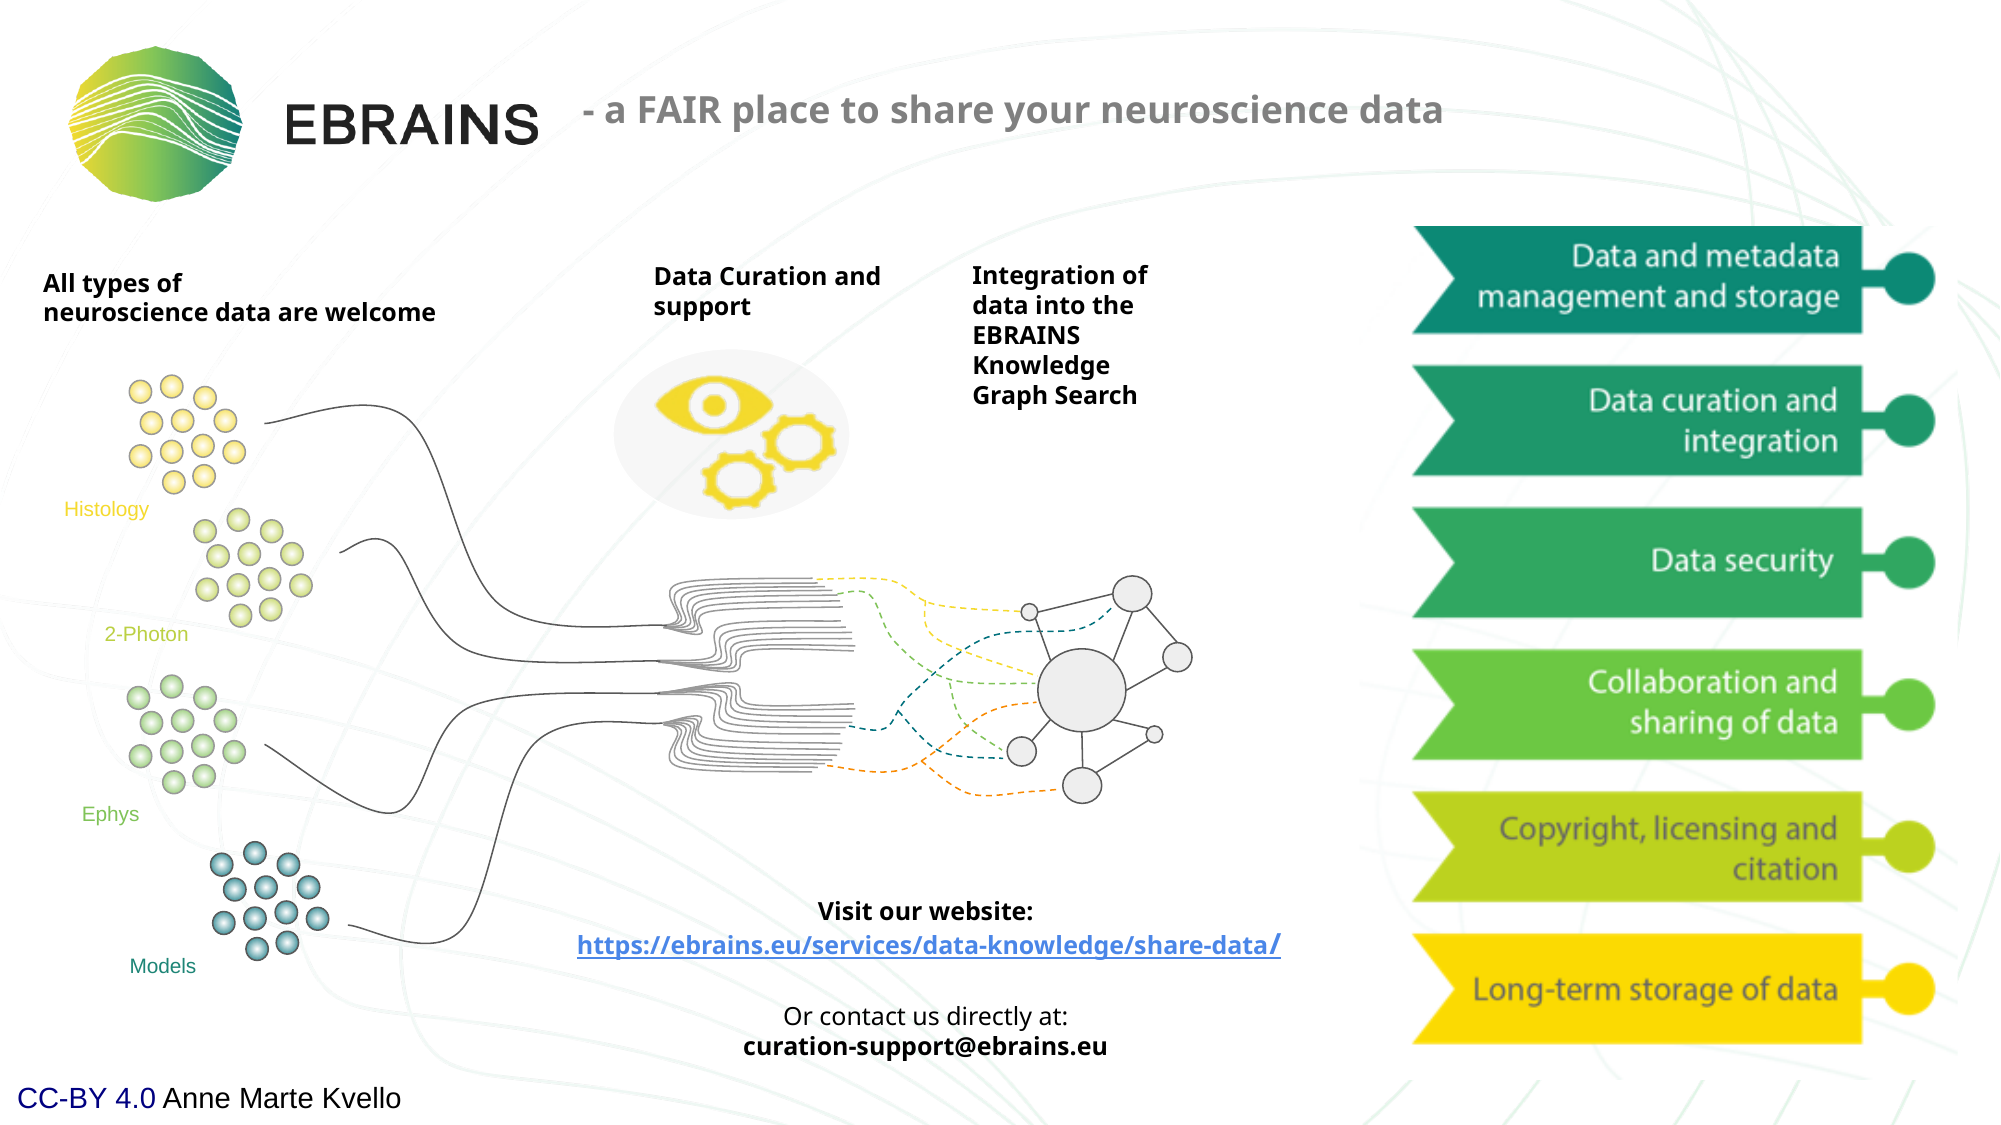

- a FAIR place to share your neuroscience data
Integration of data into the EBRAINS
Knowledge Graph Search
Data Curation and support
All types of
neuroscience data are welcome
Histology
2-Photon
Models
Ephys
Visit our website:
 https://ebrains.eu/services/data-knowledge/share-data/
Or contact us directly at:
curation-support@ebrains.eu
CC-BY 4.0 Anne Marte Kvello